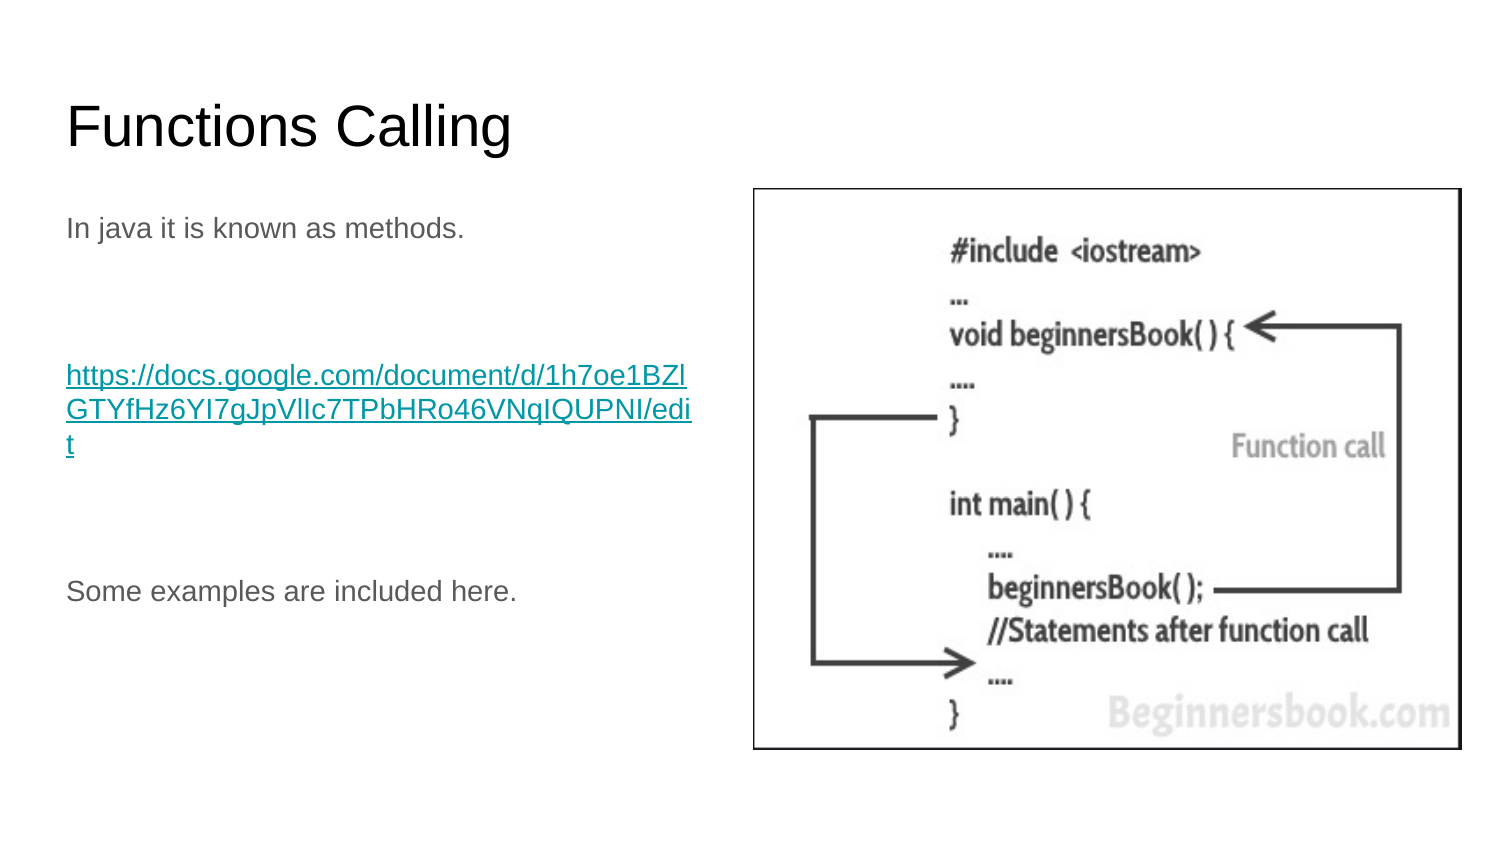

# Functions Calling
In java it is known as methods.
https://docs.google.com/document/d/1h7oe1BZlGTYfHz6YI7gJpVlIc7TPbHRo46VNqIQUPNI/edit
Some examples are included here.